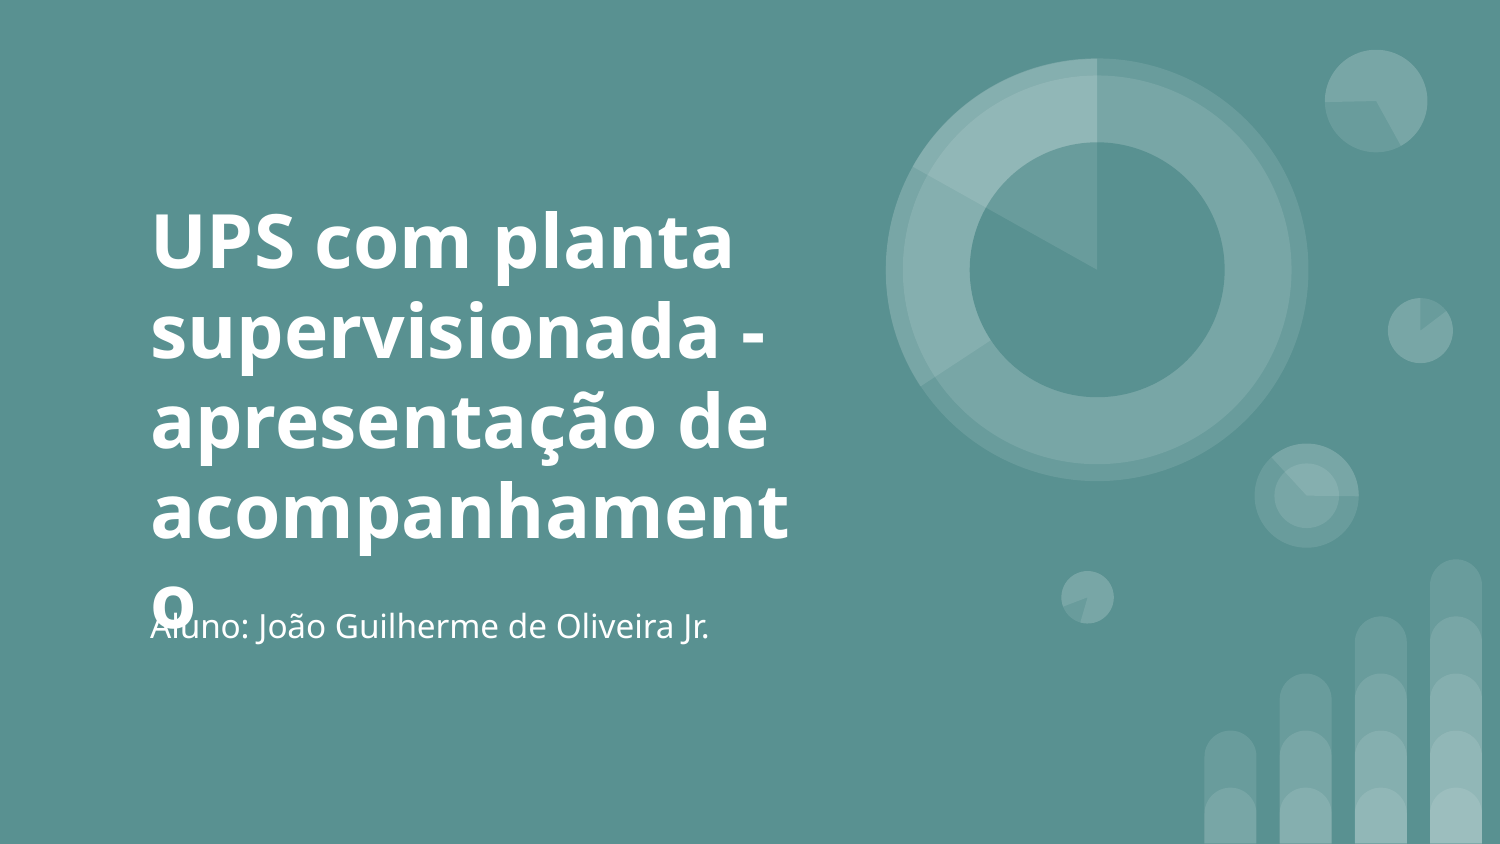

# UPS com planta supervisionada - apresentação de acompanhamento
Aluno: João Guilherme de Oliveira Jr.